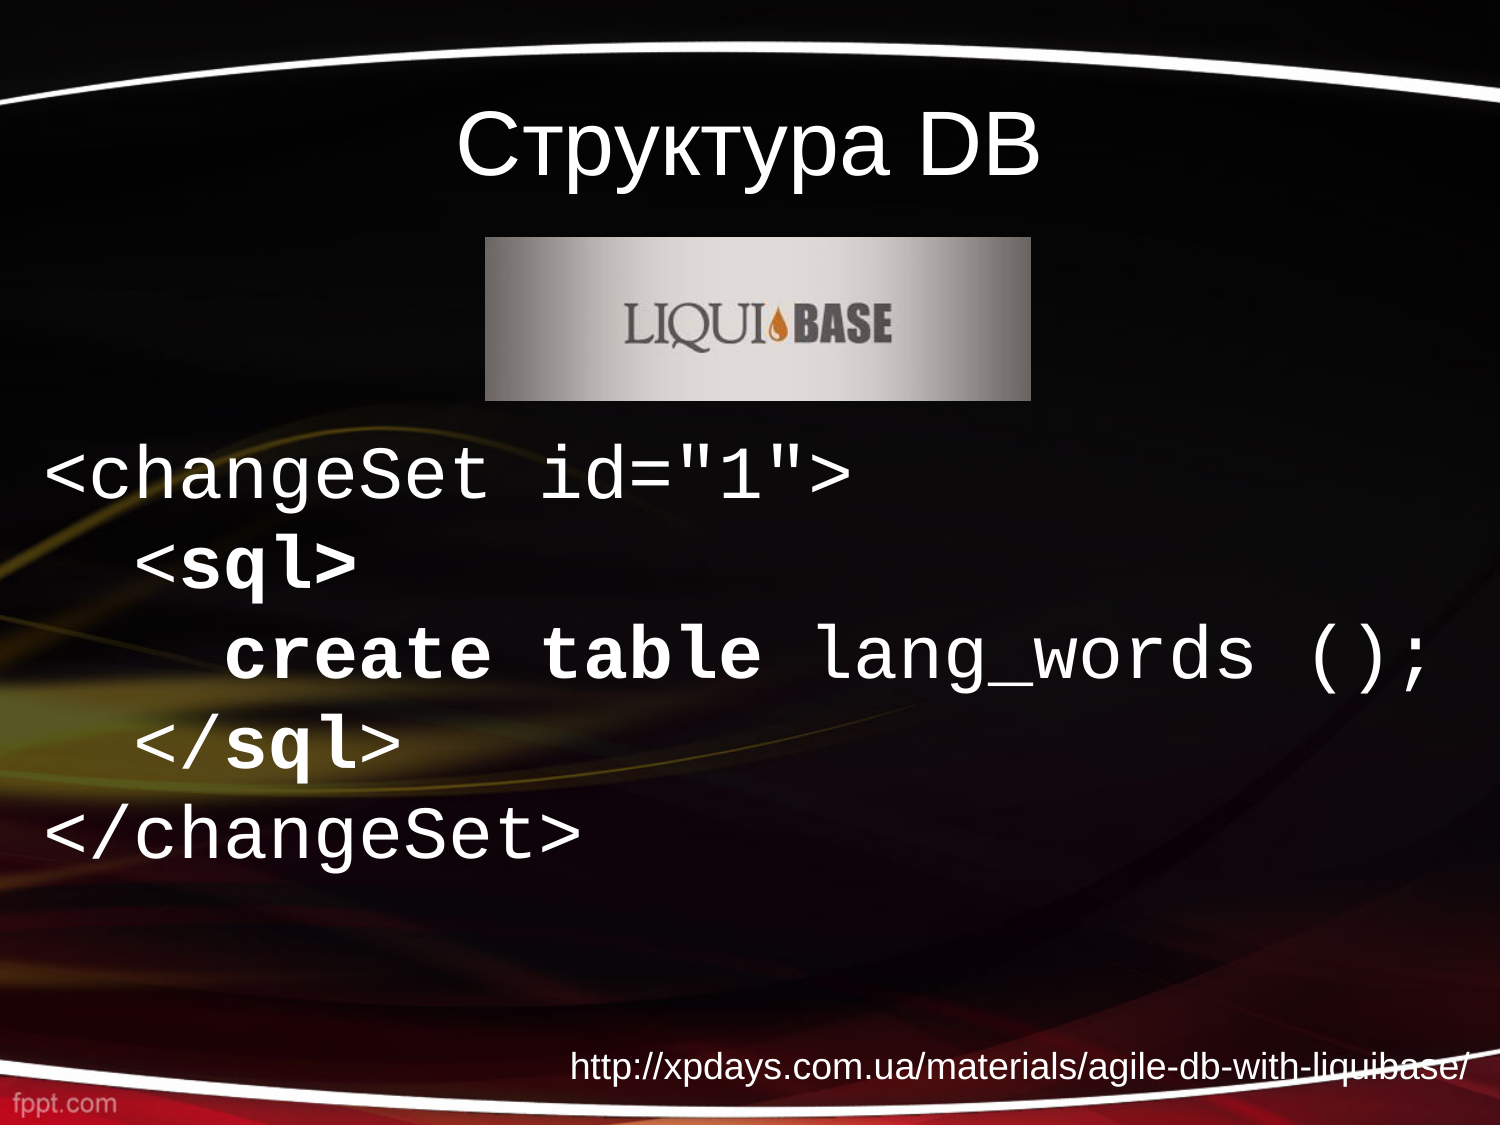

# Структура DB
<changeSet id="1">
 <sql>
 create table lang_words ();
 </sql>
</changeSet>
http://xpdays.com.ua/materials/agile-db-with-liquibase/